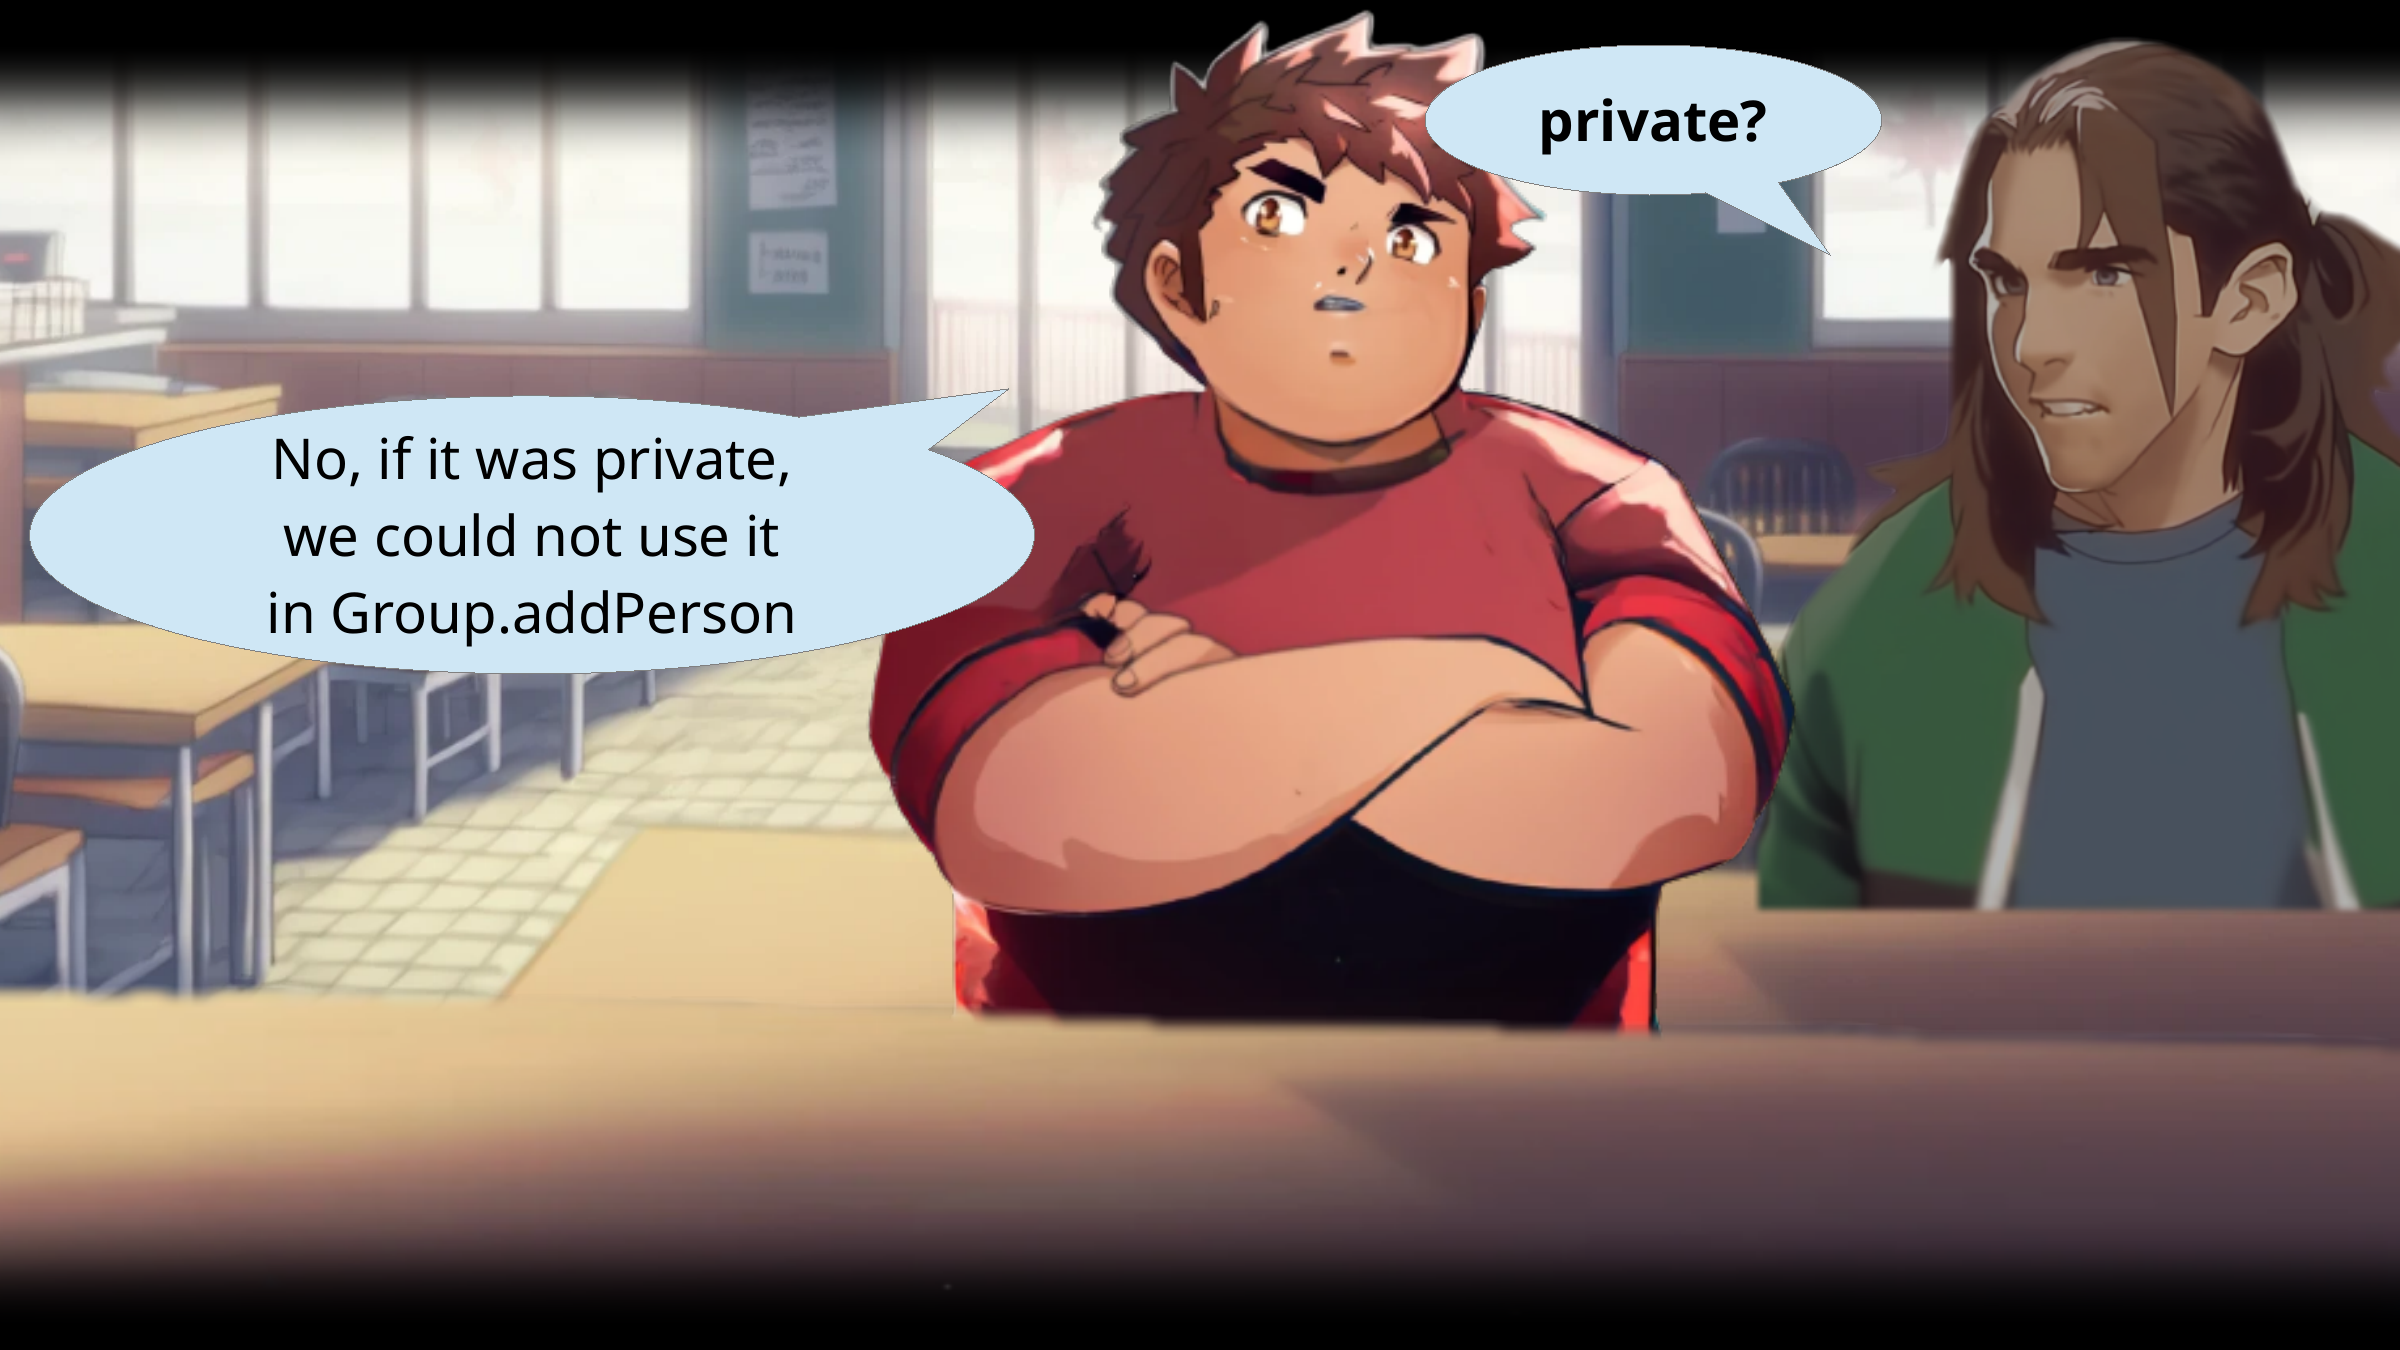

private?
No, if it was private,
we could not use it
in Group.addPerson